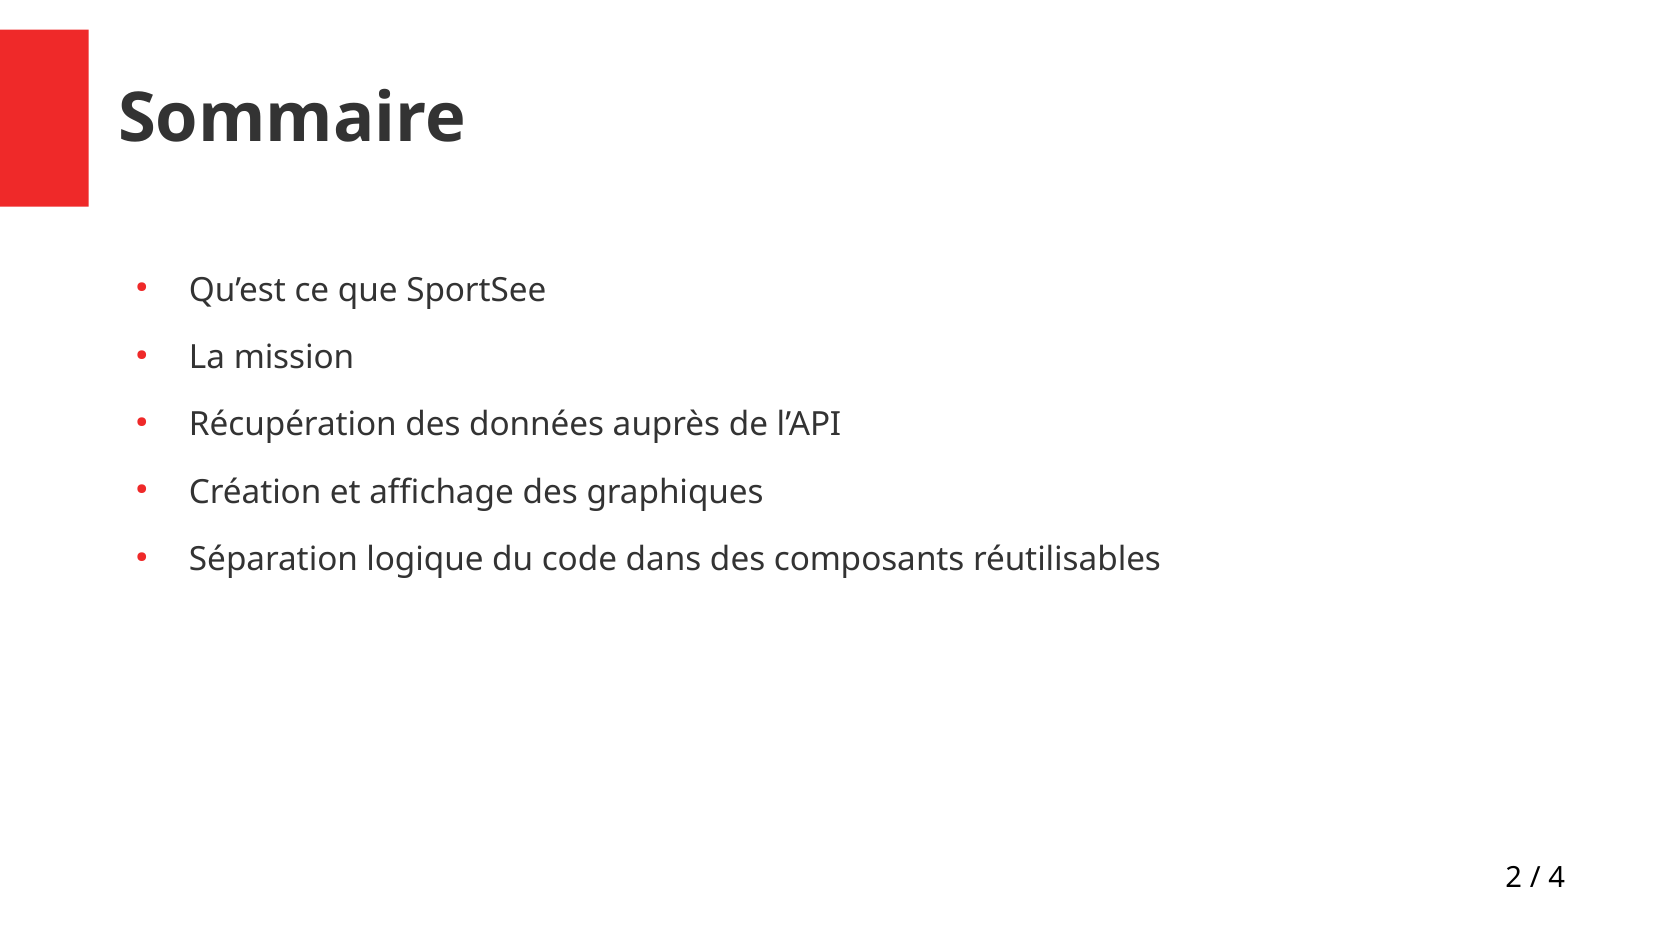

# Sommaire
Qu’est ce que SportSee
La mission
Récupération des données auprès de l’API
Création et affichage des graphiques
Séparation logique du code dans des composants réutilisables
2